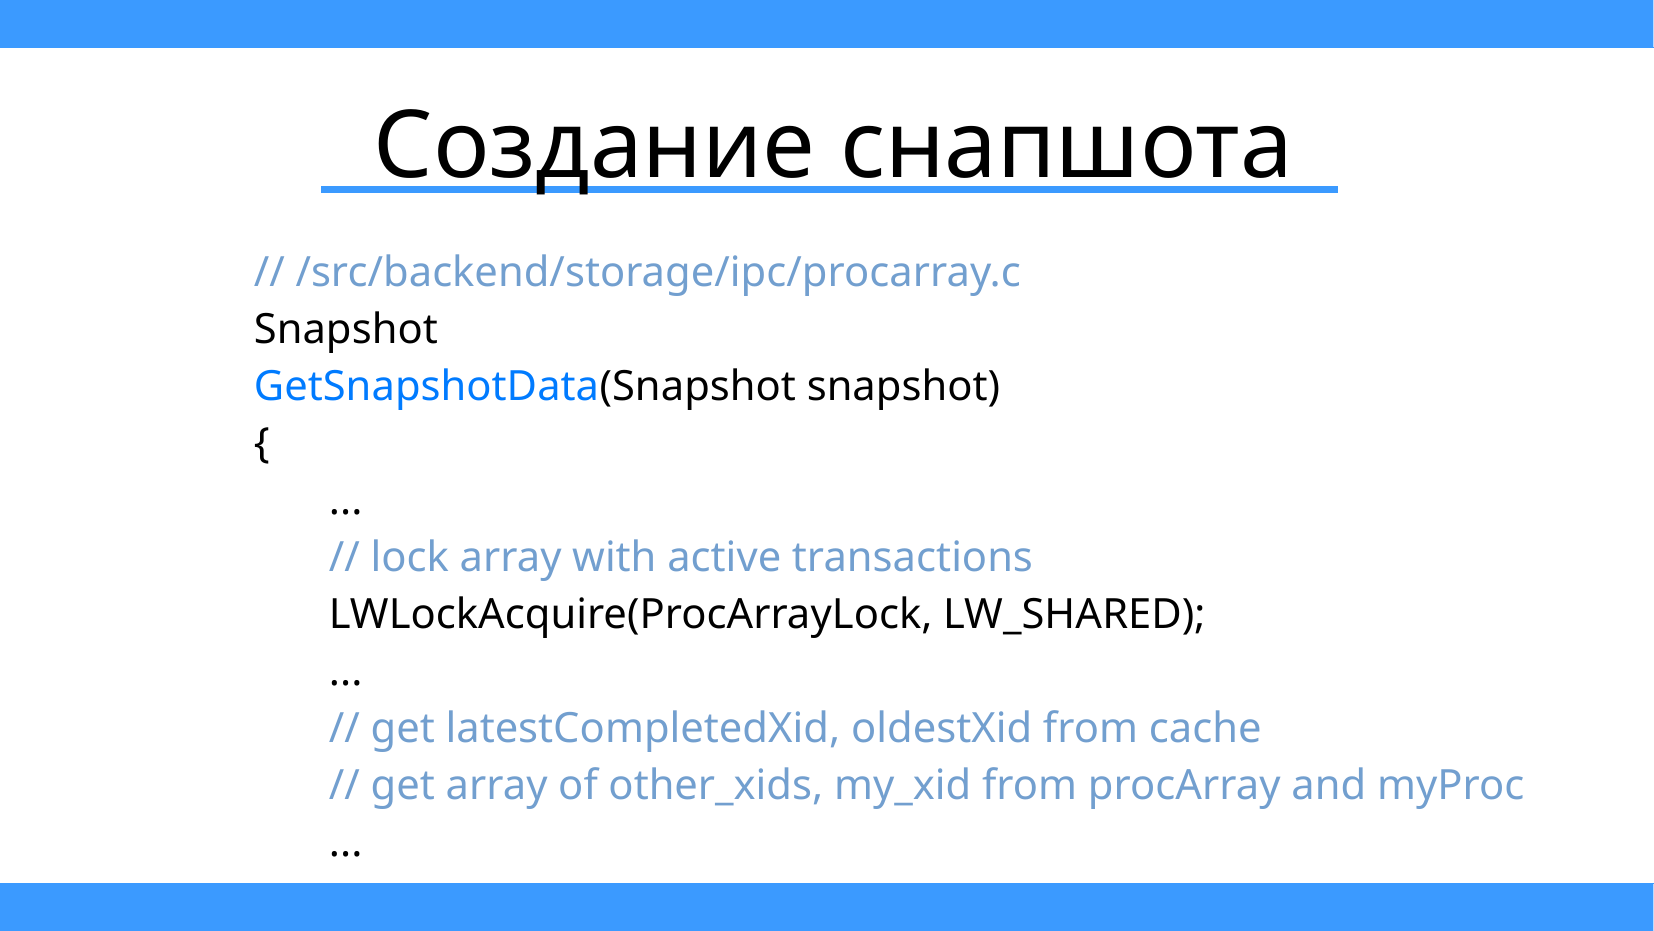

Создание снапшота
// /src/backend/storage/ipc/procarray.c
Snapshot
GetSnapshotData(Snapshot snapshot)
{
	...
	// lock array with active transactions
	LWLockAcquire(ProcArrayLock, LW_SHARED);
	...
	// get latestCompletedXid, oldestXid from cache
	// get array of other_xids, my_xid from procArray and myProc
	...